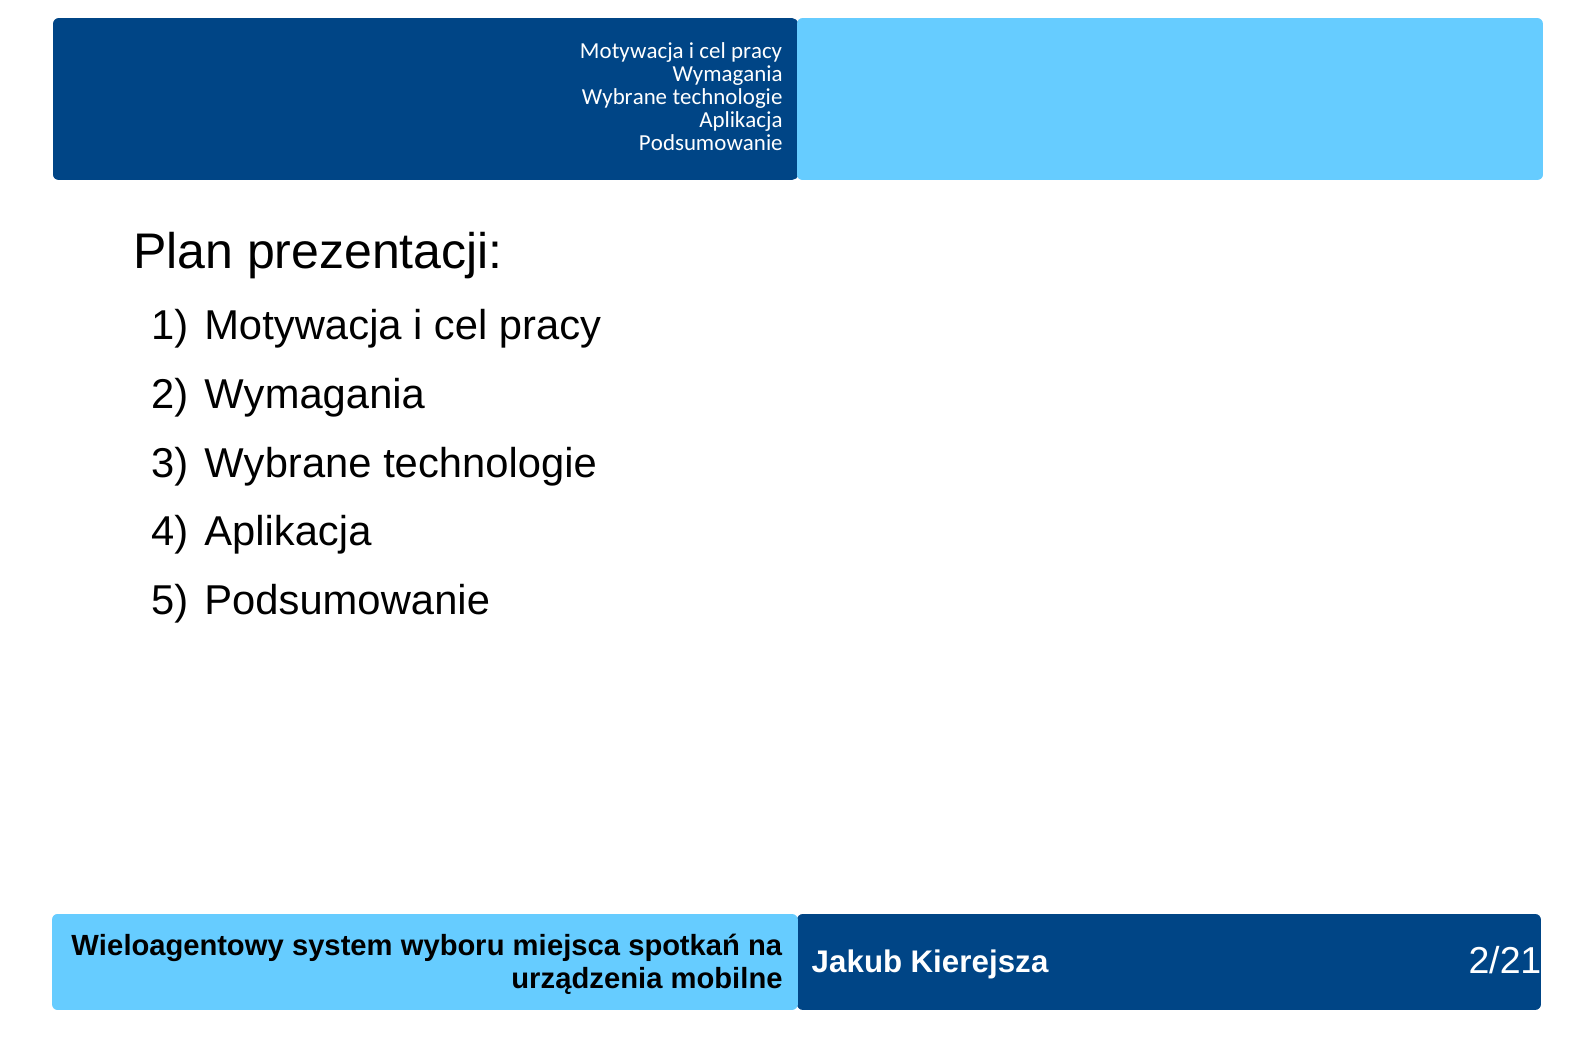

Motywacja i cel pracy
Wymagania
Wybrane technologie
Aplikacja
Podsumowanie
# Plan prezentacji:
Motywacja i cel pracy
Wymagania
Wybrane technologie
Aplikacja
Podsumowanie
Wieloagentowy system wyboru miejsca spotkań na urządzenia mobilne
Jakub Kierejsza